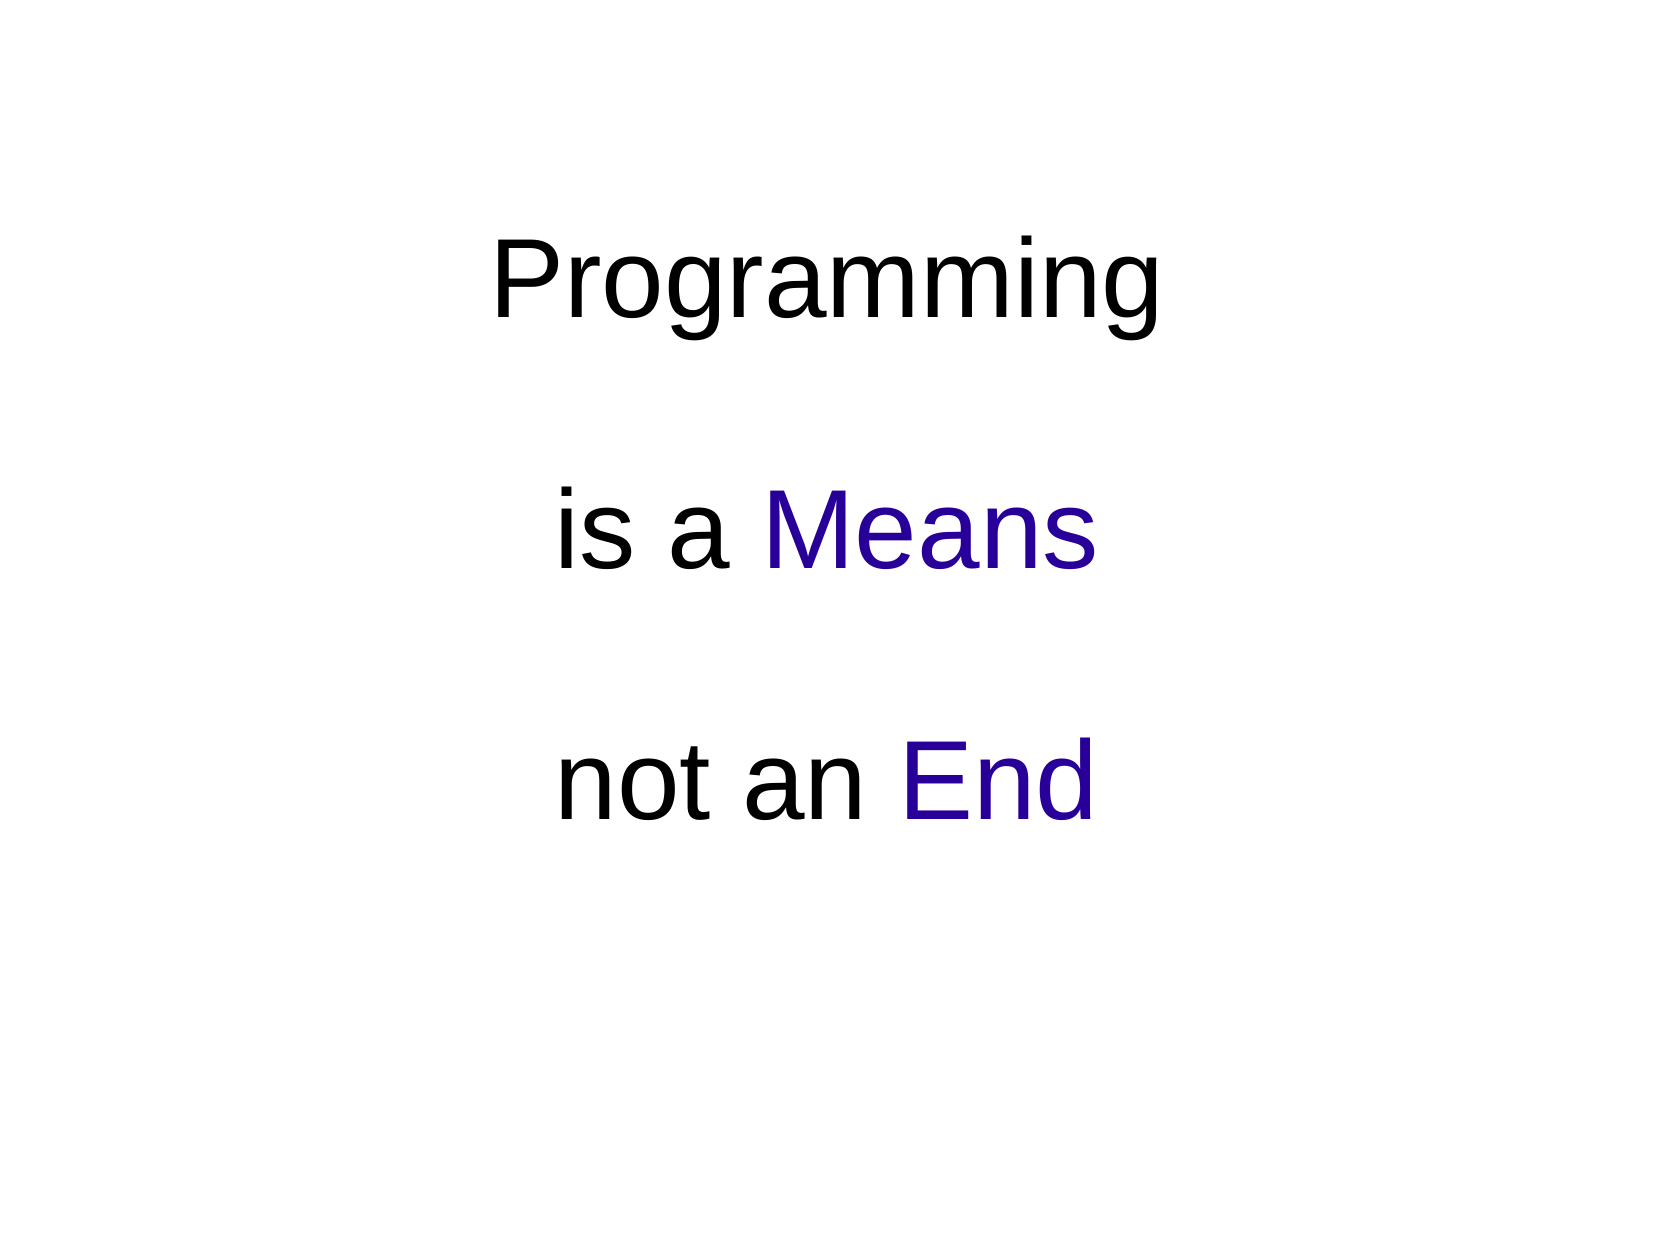

# Programming
is a Means
not an End